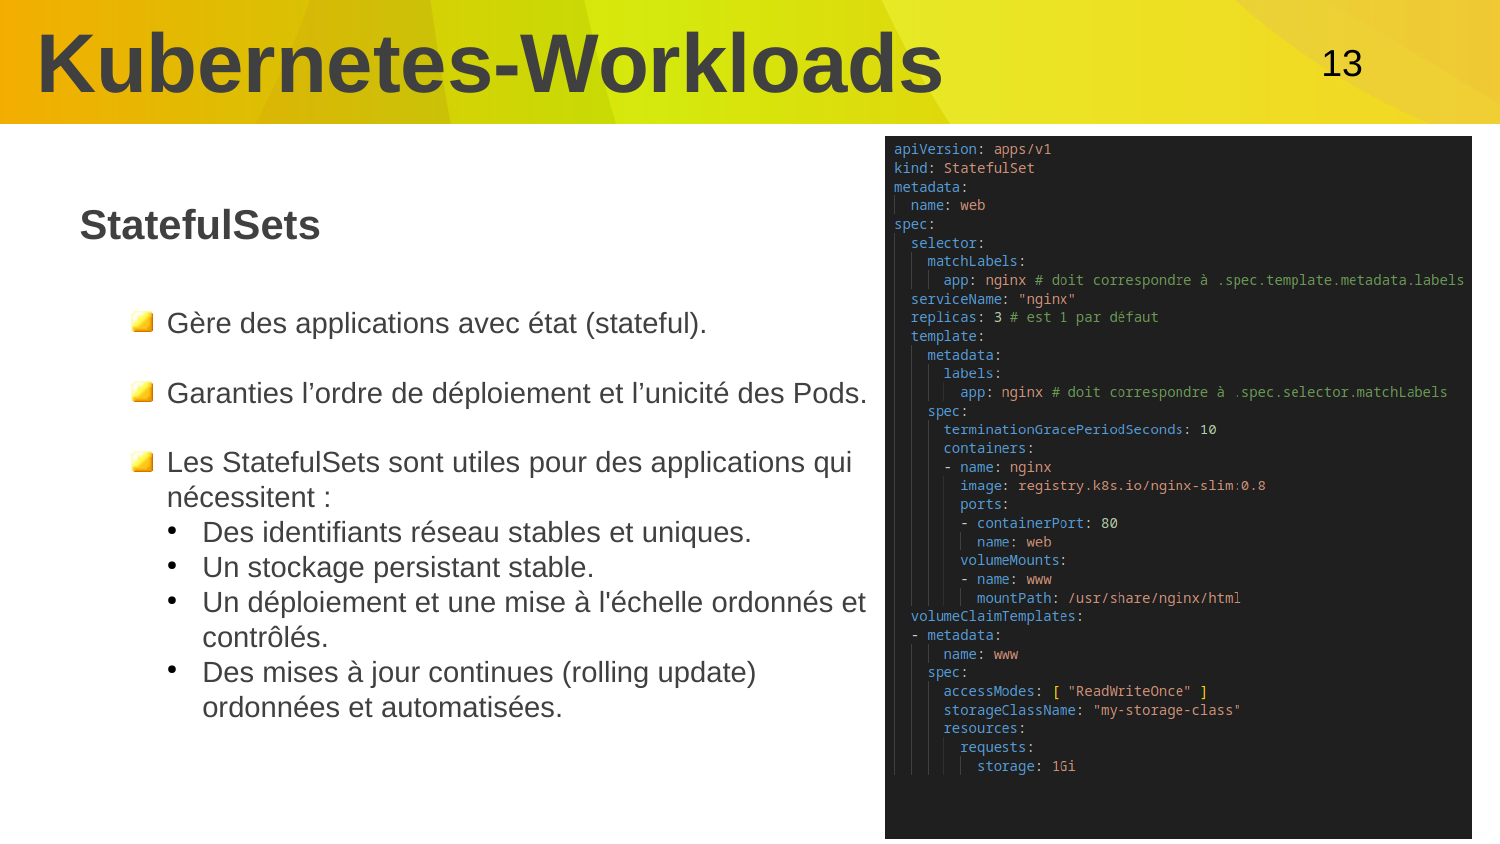

Kubernetes-Workloads
StatefulSets
Gère des applications avec état (stateful).
Garanties l’ordre de déploiement et l’unicité des Pods.
Les StatefulSets sont utiles pour des applications qui nécessitent :
Des identifiants réseau stables et uniques.
Un stockage persistant stable.
Un déploiement et une mise à l'échelle ordonnés et contrôlés.
Des mises à jour continues (rolling update) ordonnées et automatisées.